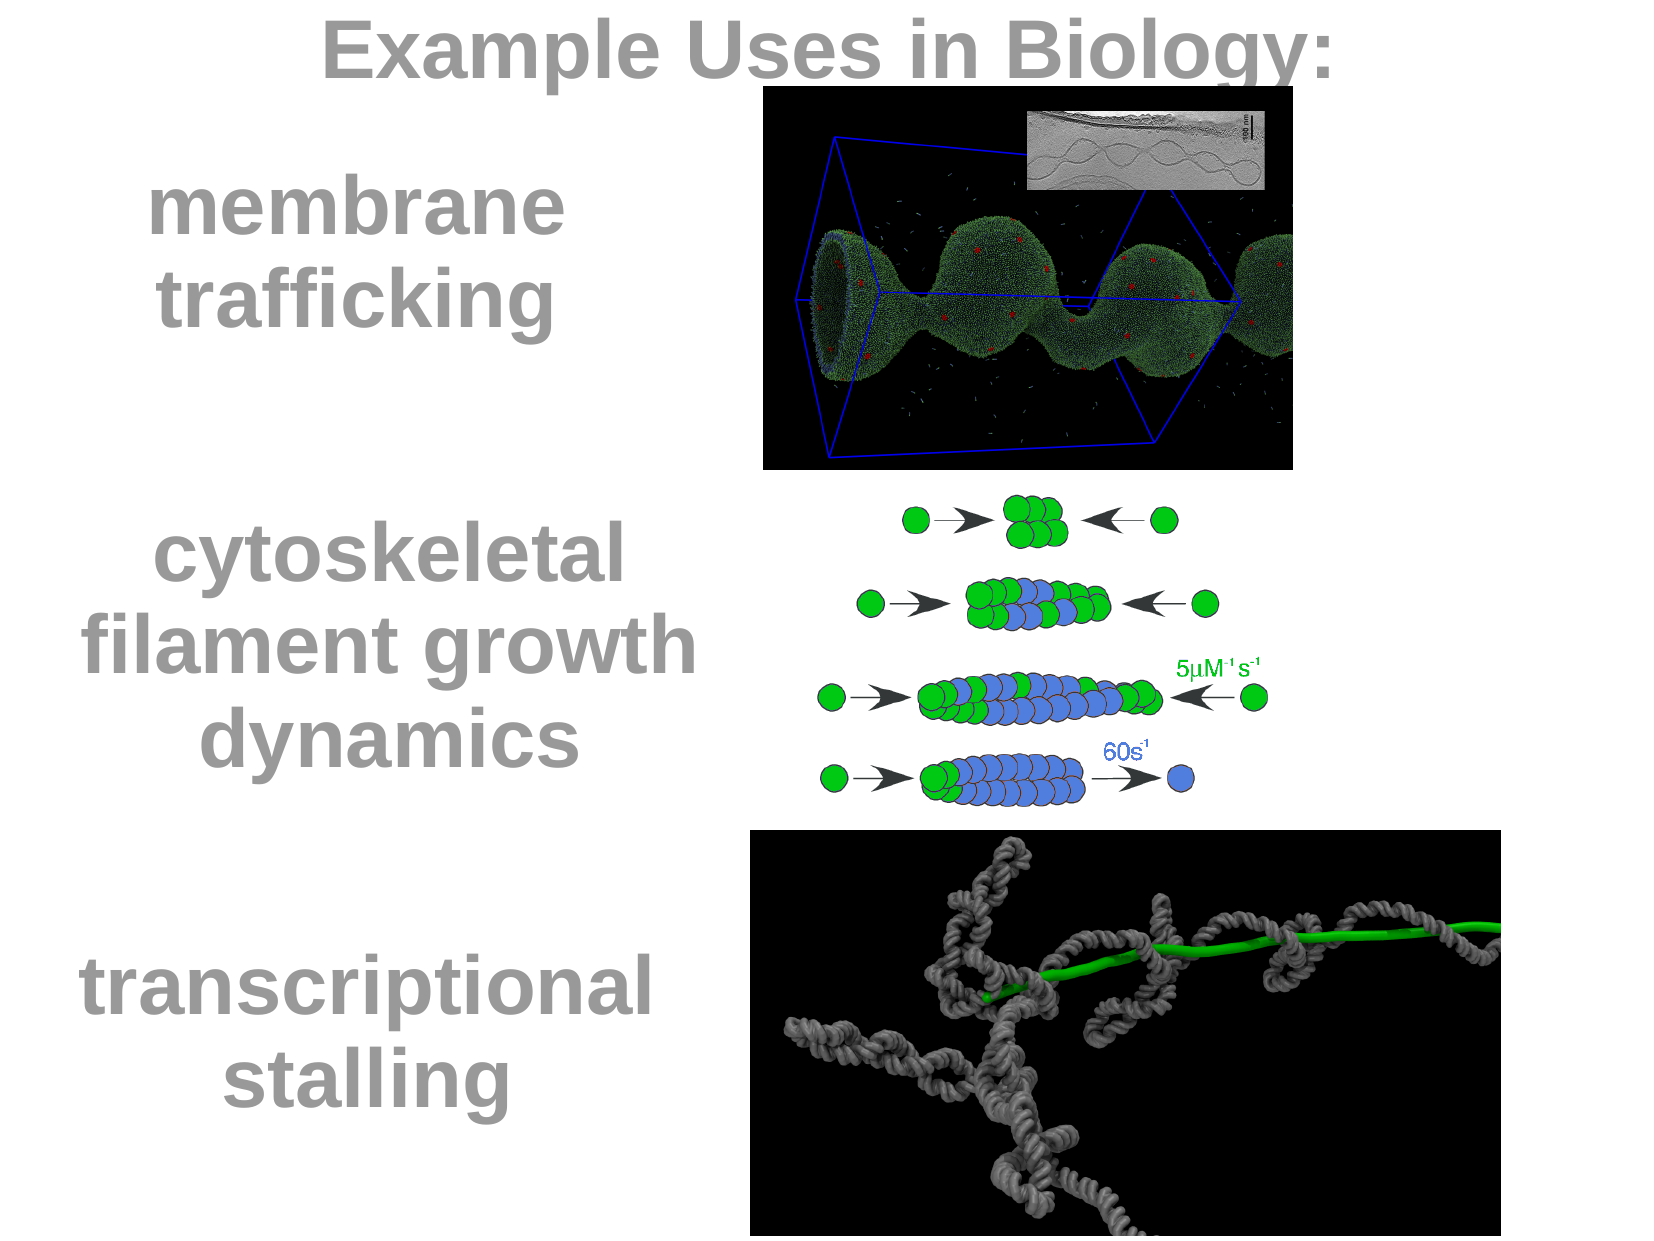

# Example Uses in Biology:
membrane trafficking
cytoskeletal filament growth dynamics
transcriptional stalling